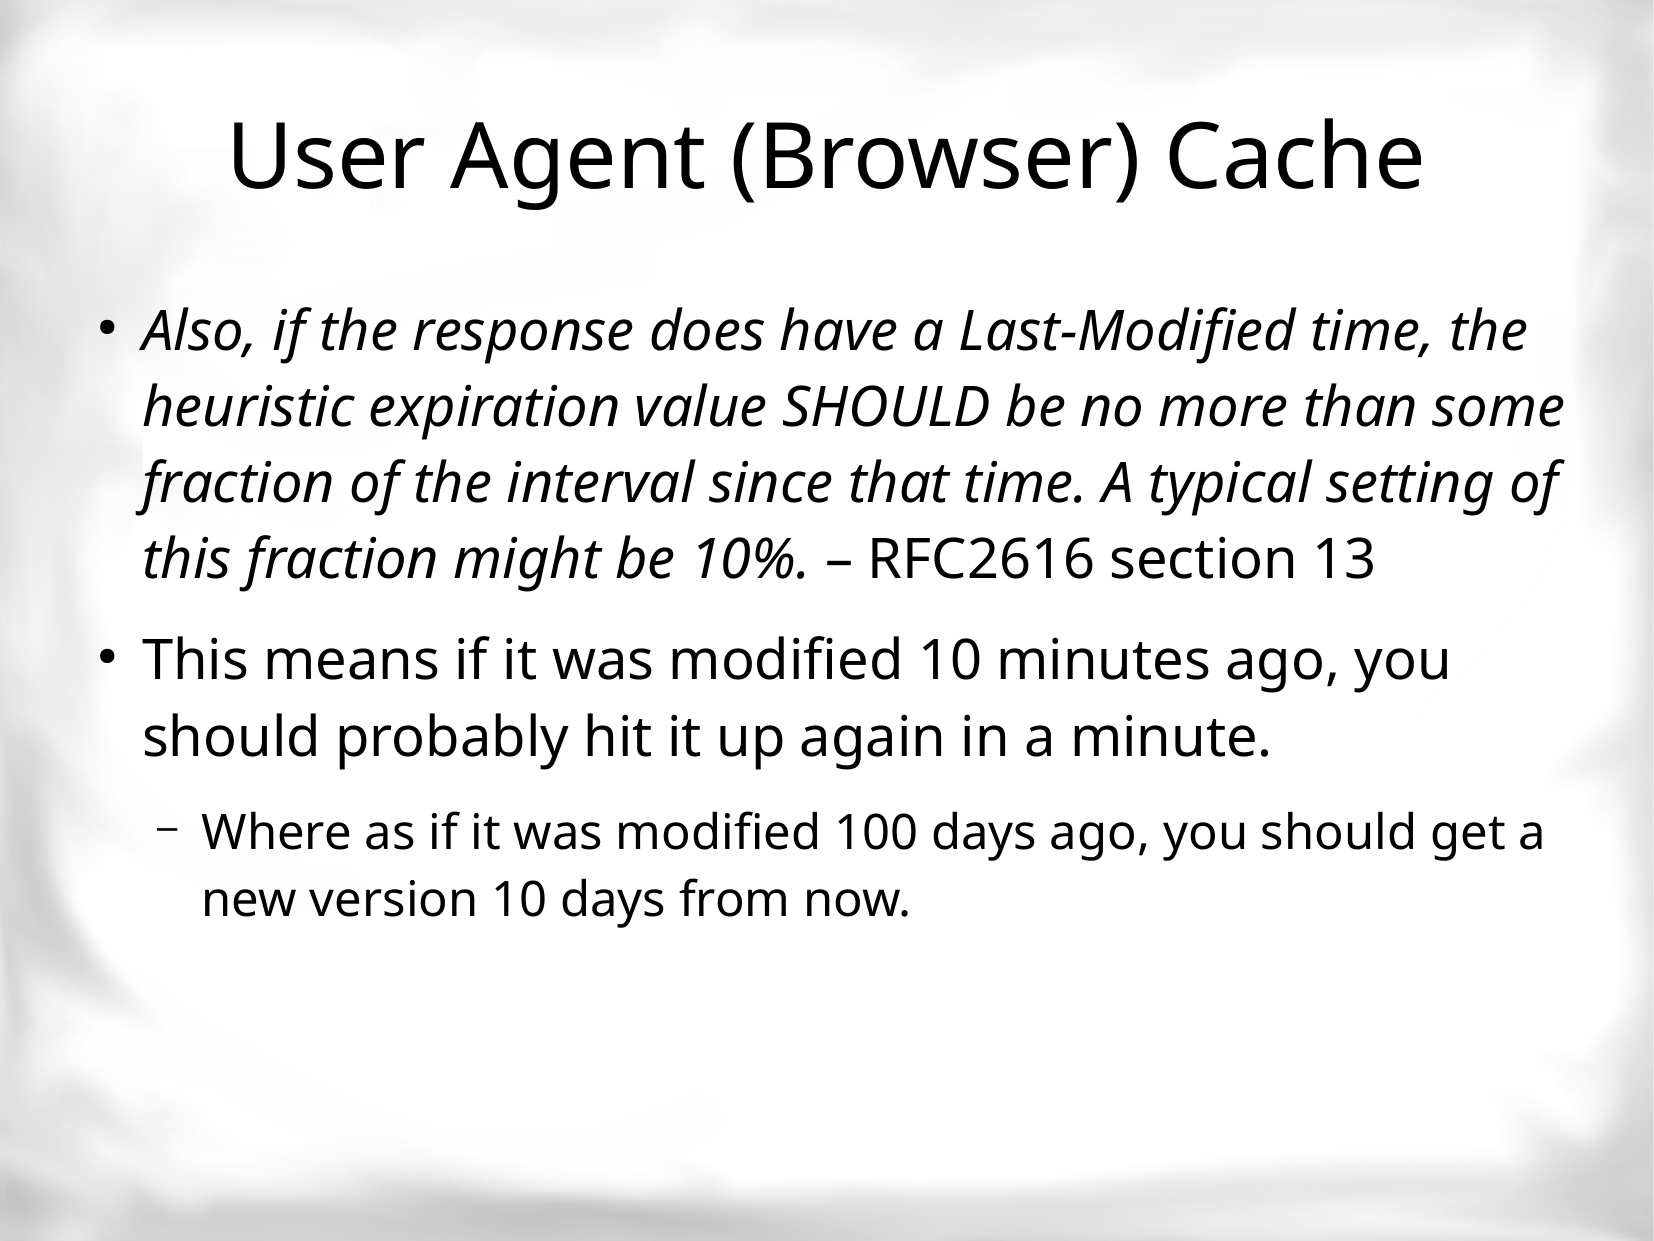

# User Agent (Browser) Cache
Also, if the response does have a Last-Modified time, the heuristic expiration value SHOULD be no more than some fraction of the interval since that time. A typical setting of this fraction might be 10%. – RFC2616 section 13
This means if it was modified 10 minutes ago, you should probably hit it up again in a minute.
Where as if it was modified 100 days ago, you should get a new version 10 days from now.